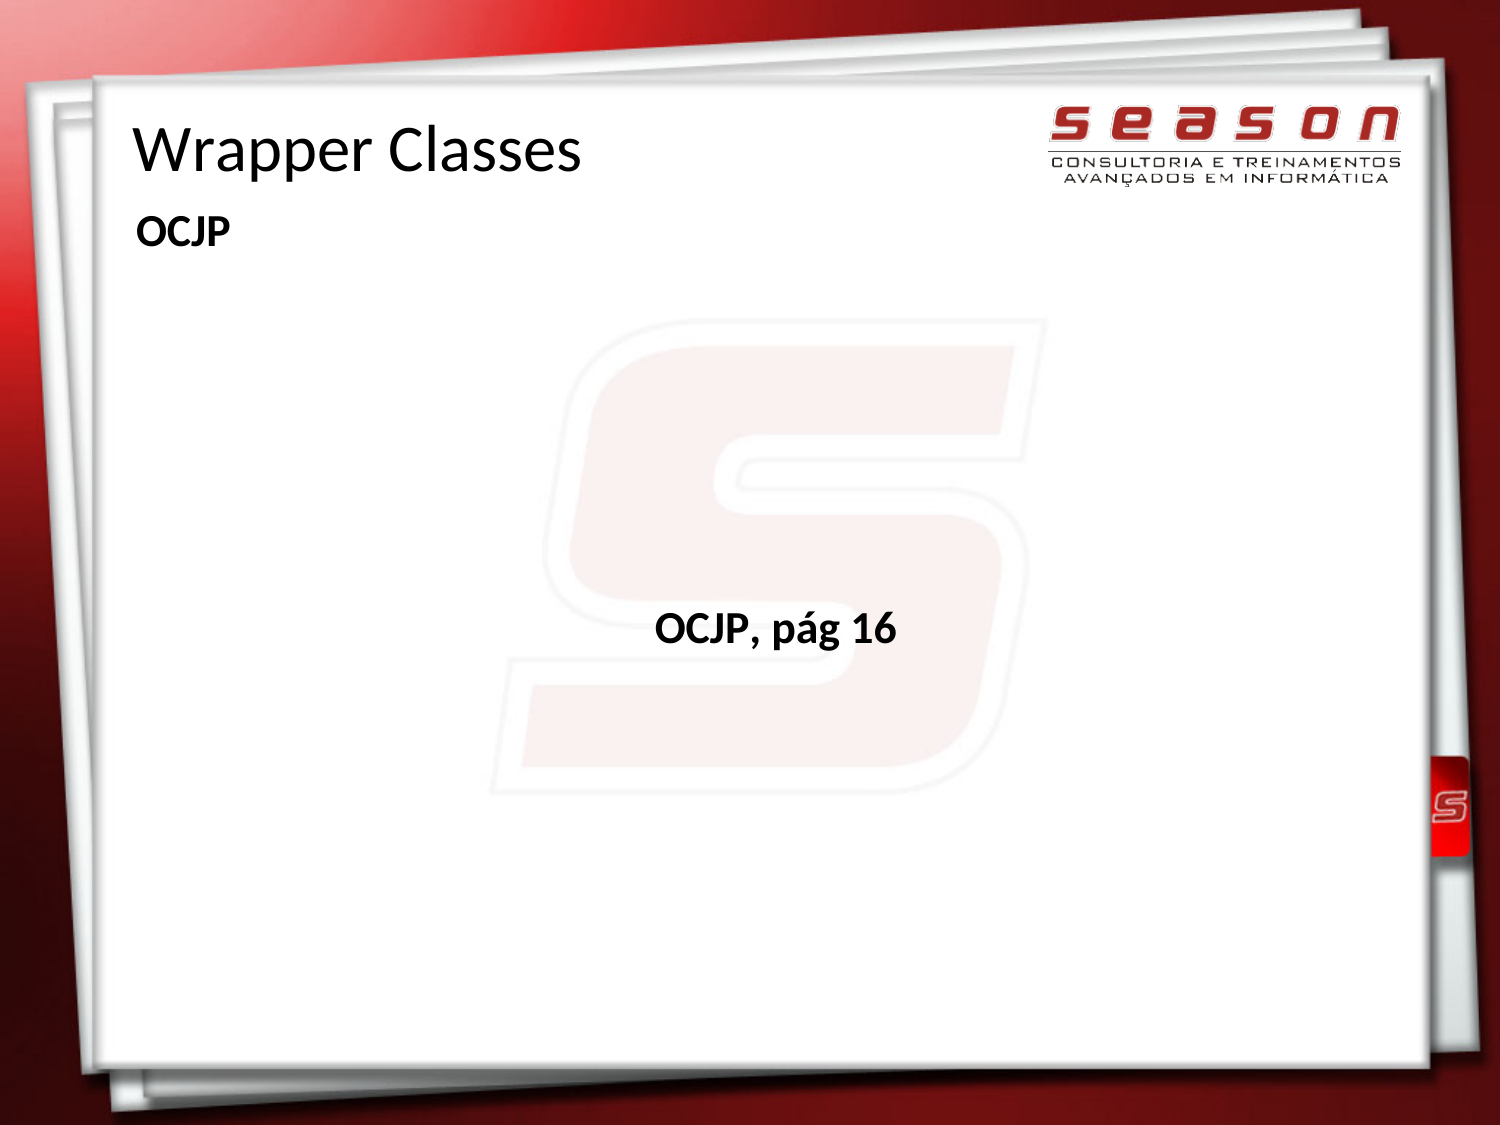

# Wrapper Classes
OCJP
OCJP, pág 16